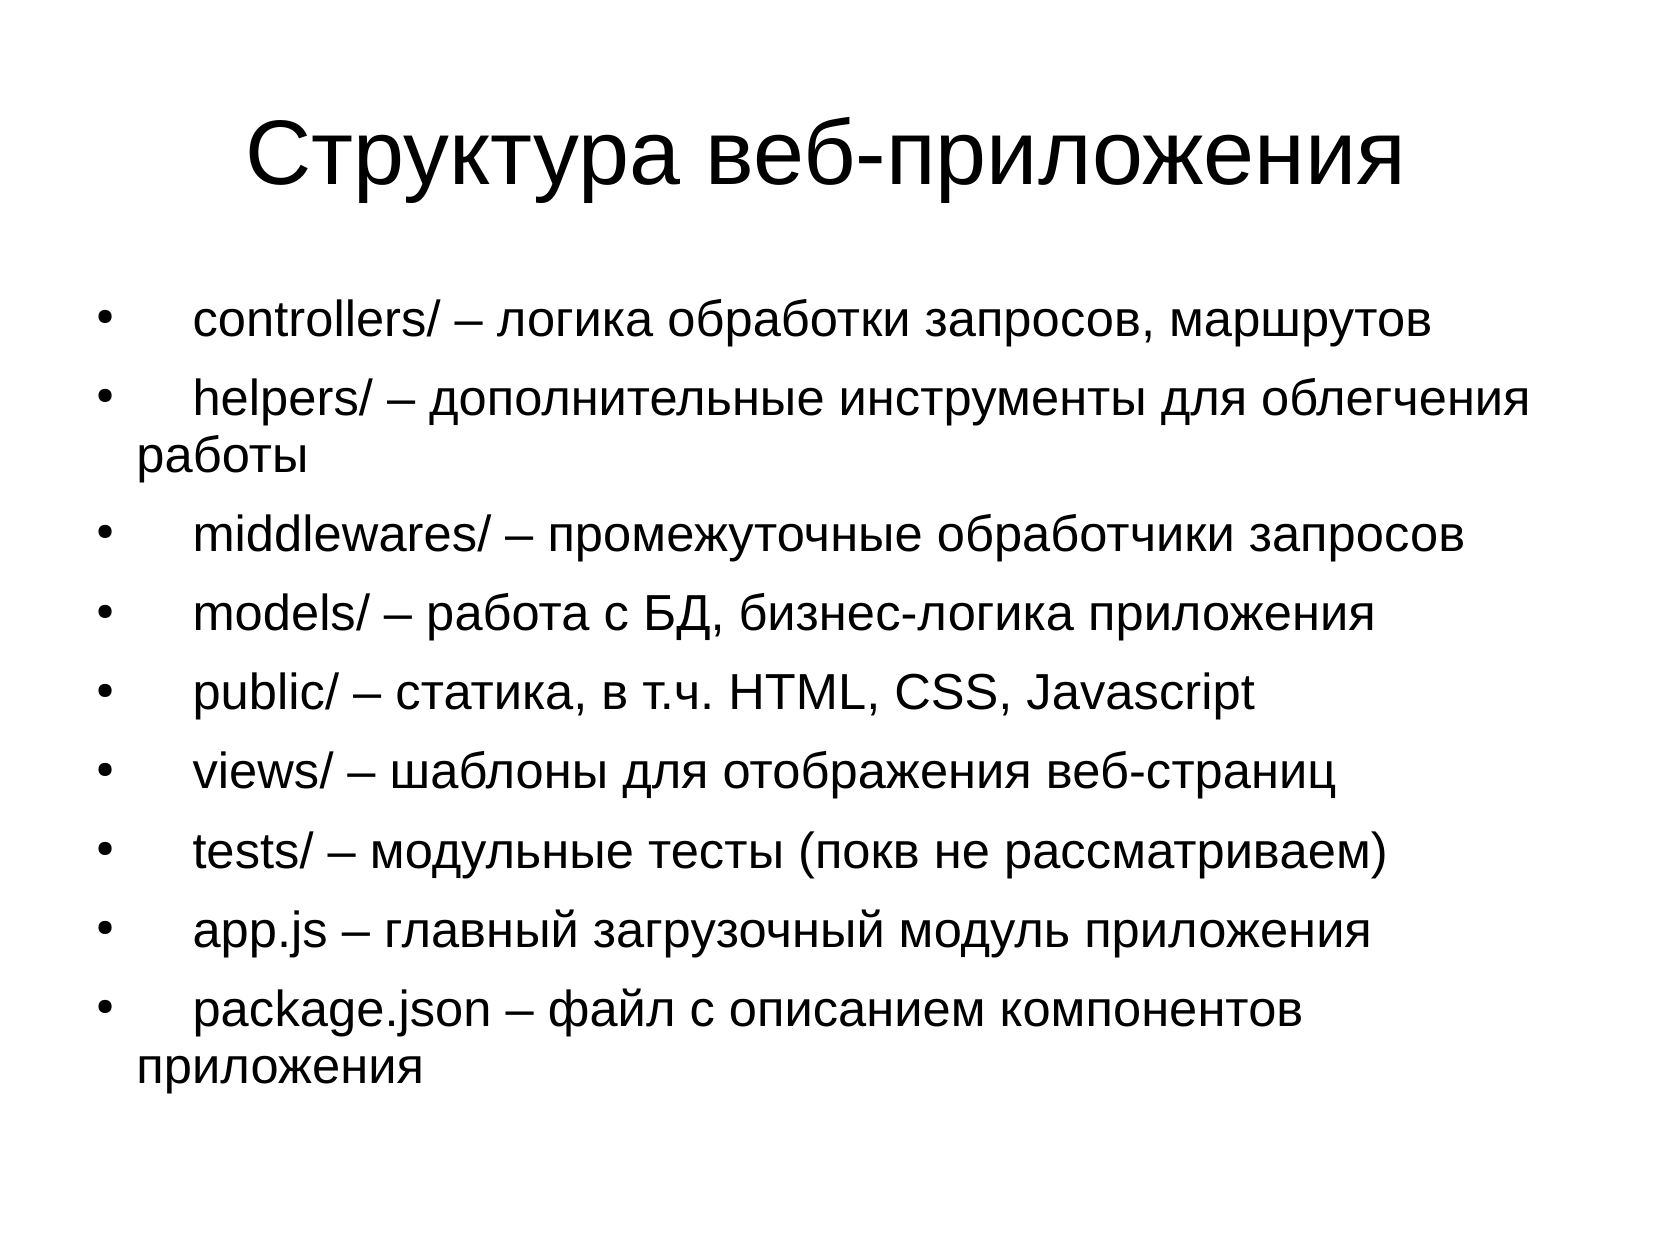

# Структура веб-приложения
 controllers/ – логика обработки запросов, маршрутов
 helpers/ – дополнительные инструменты для облегчения работы
 middlewares/ – промежуточные обработчики запросов
 models/ – работа с БД, бизнес-логика приложения
 public/ – статика, в т.ч. HTML, CSS, Javascript
 views/ – шаблоны для отображения веб-страниц
 tests/ – модульные тесты (покв не рассматриваем)
 app.js – главный загрузочный модуль приложения
 package.json – файл с описанием компонентов приложения